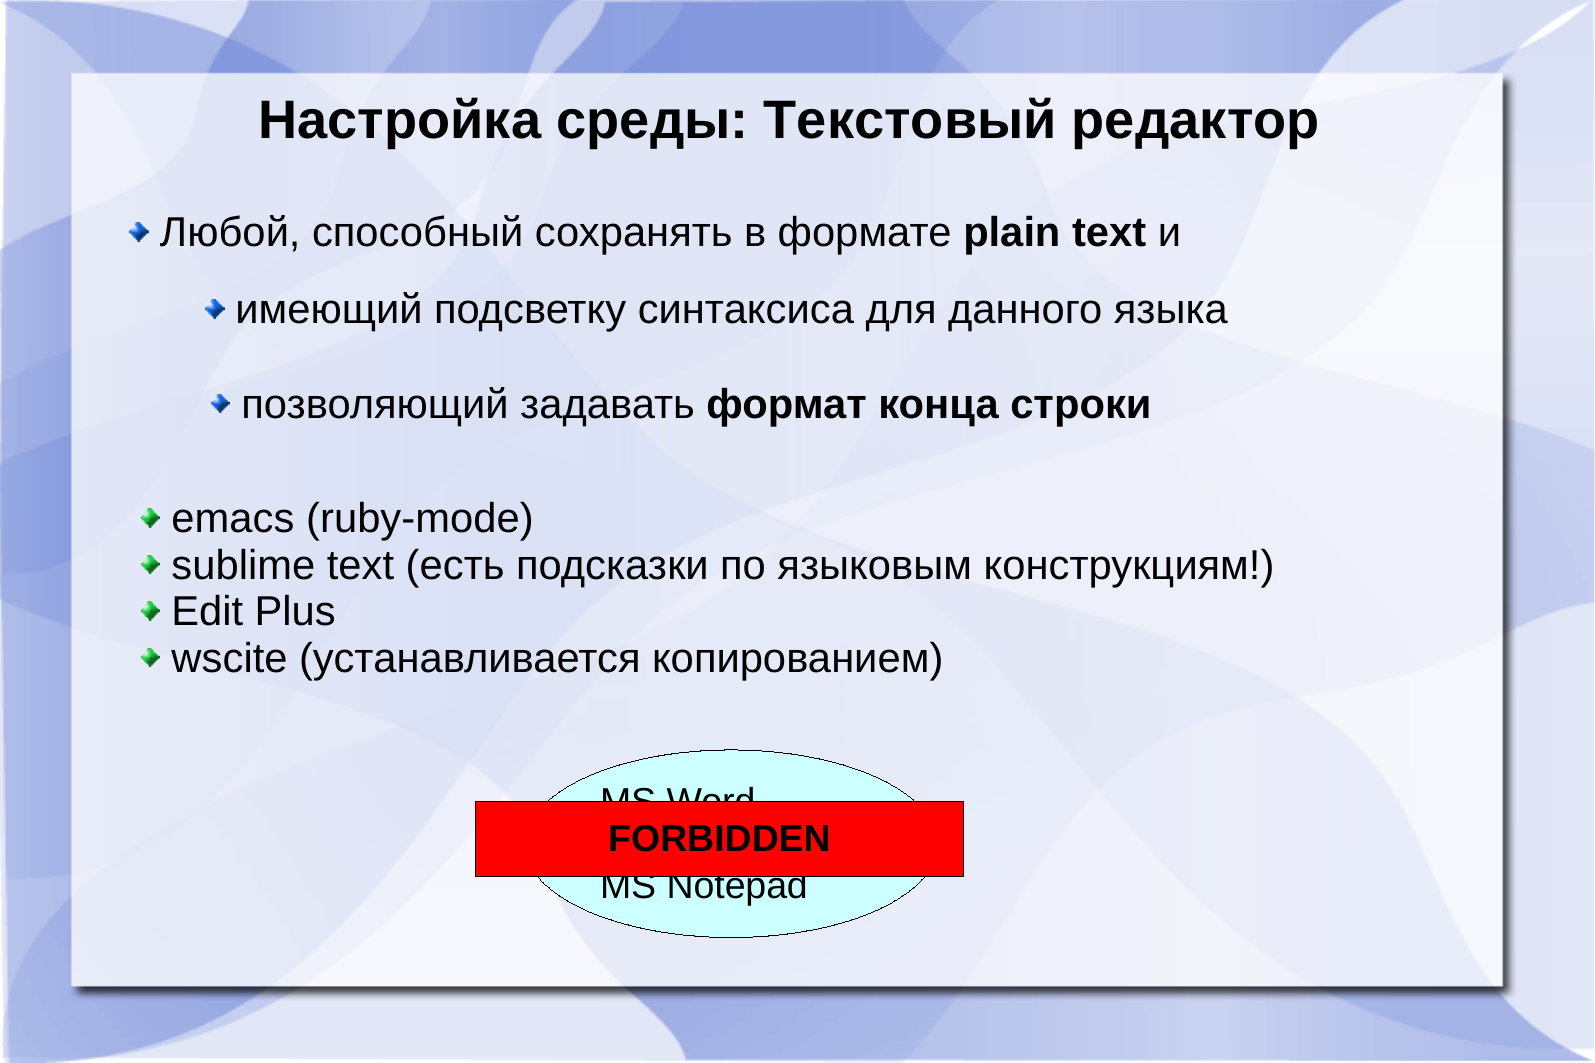

# Настройка среды: Текстовый редактор
 Любой, способный сохранять в формате plain text и
 имеющий подсветку синтаксиса для данного языка
 позволяющий задавать формат конца строки
 emacs (ruby-mode)
 sublime text (есть подсказки по языковым конструкциям!)
 Edit Plus
 wscite (устанавливается копированием)
MS Word
MS Wordpad
MS Notepad
FORBIDDEN